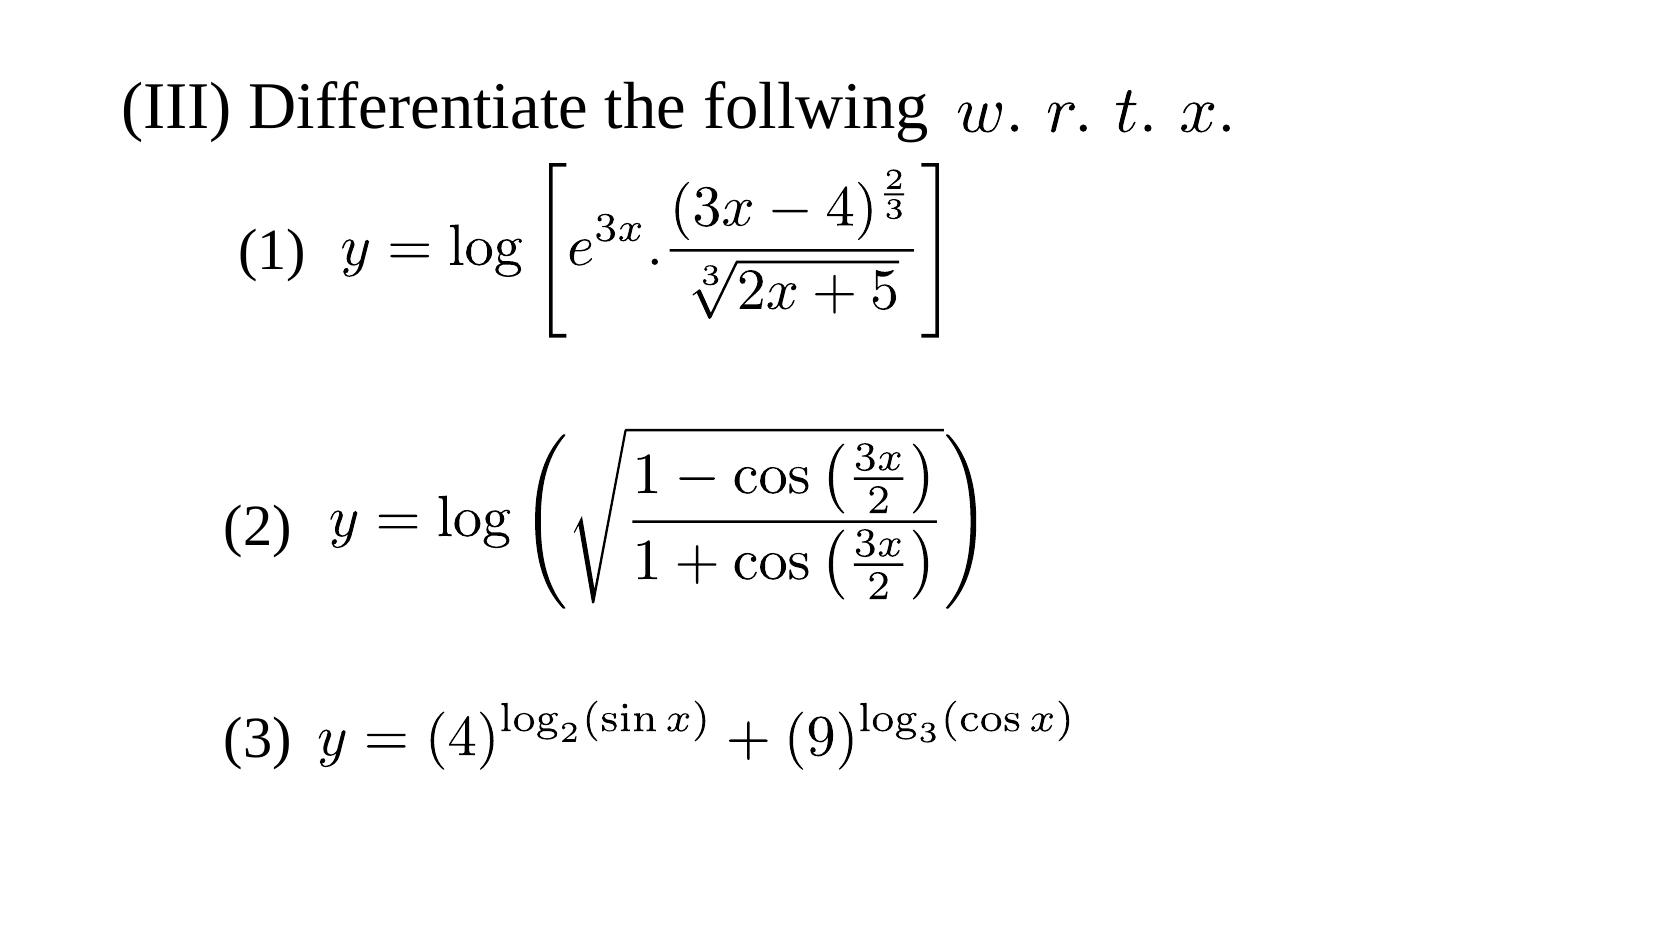

# (III) Differentiate the follwing (1) (2) (3)